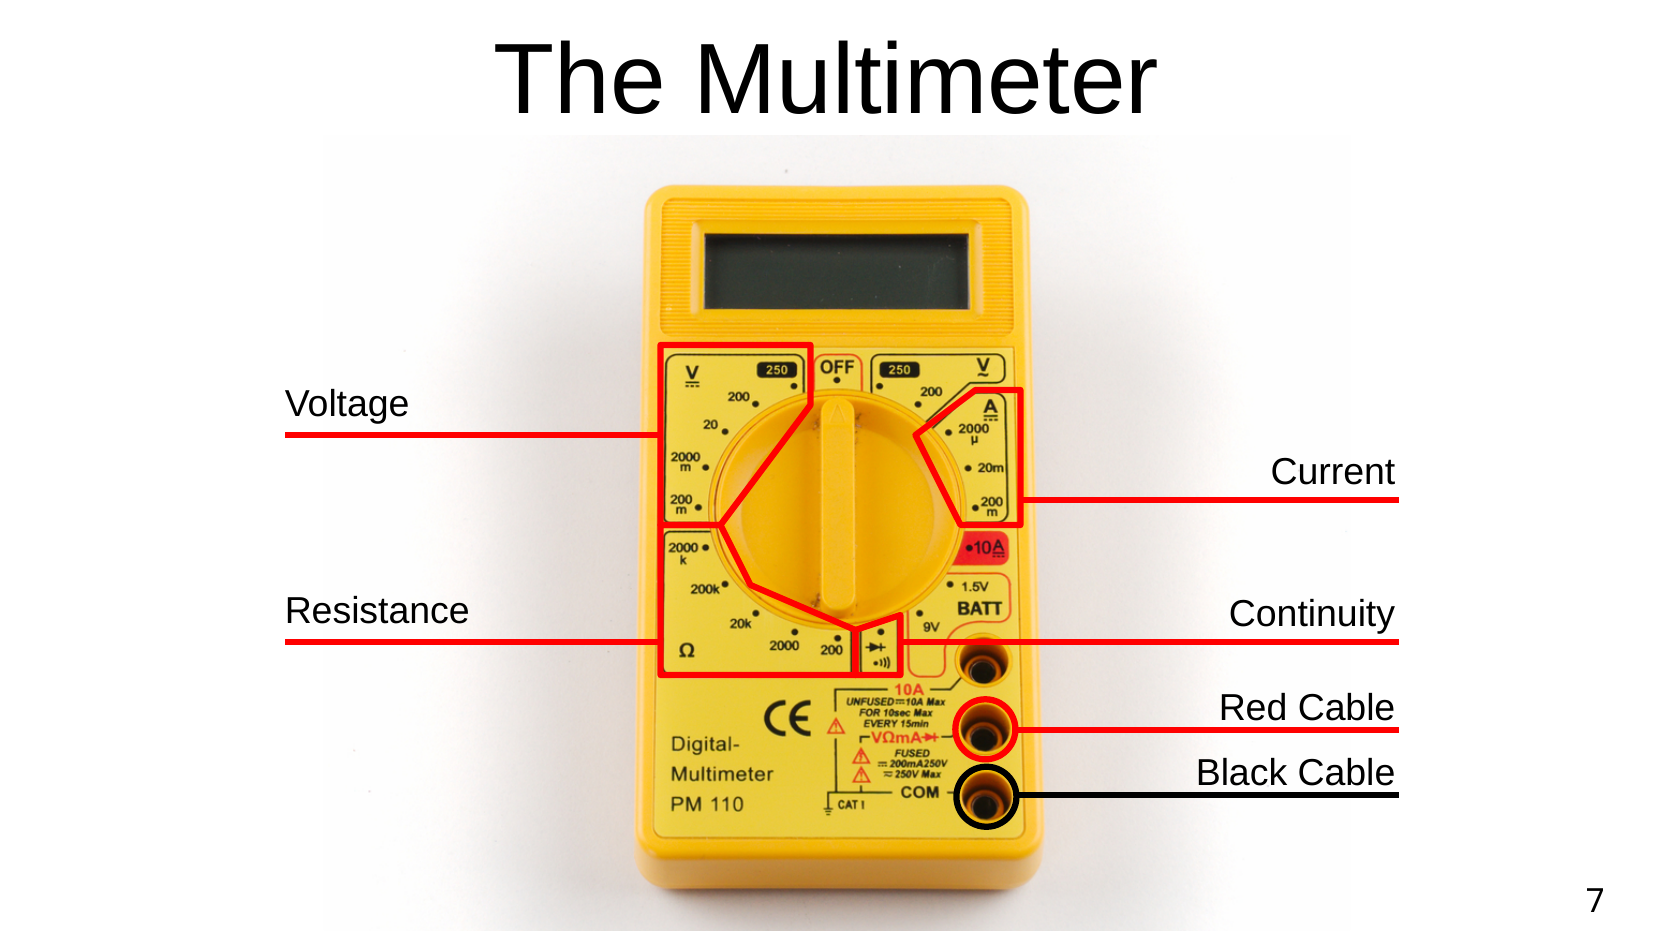

# The Multimeter
Voltage
Current
Resistance
Continuity
Red Cable
Black Cable